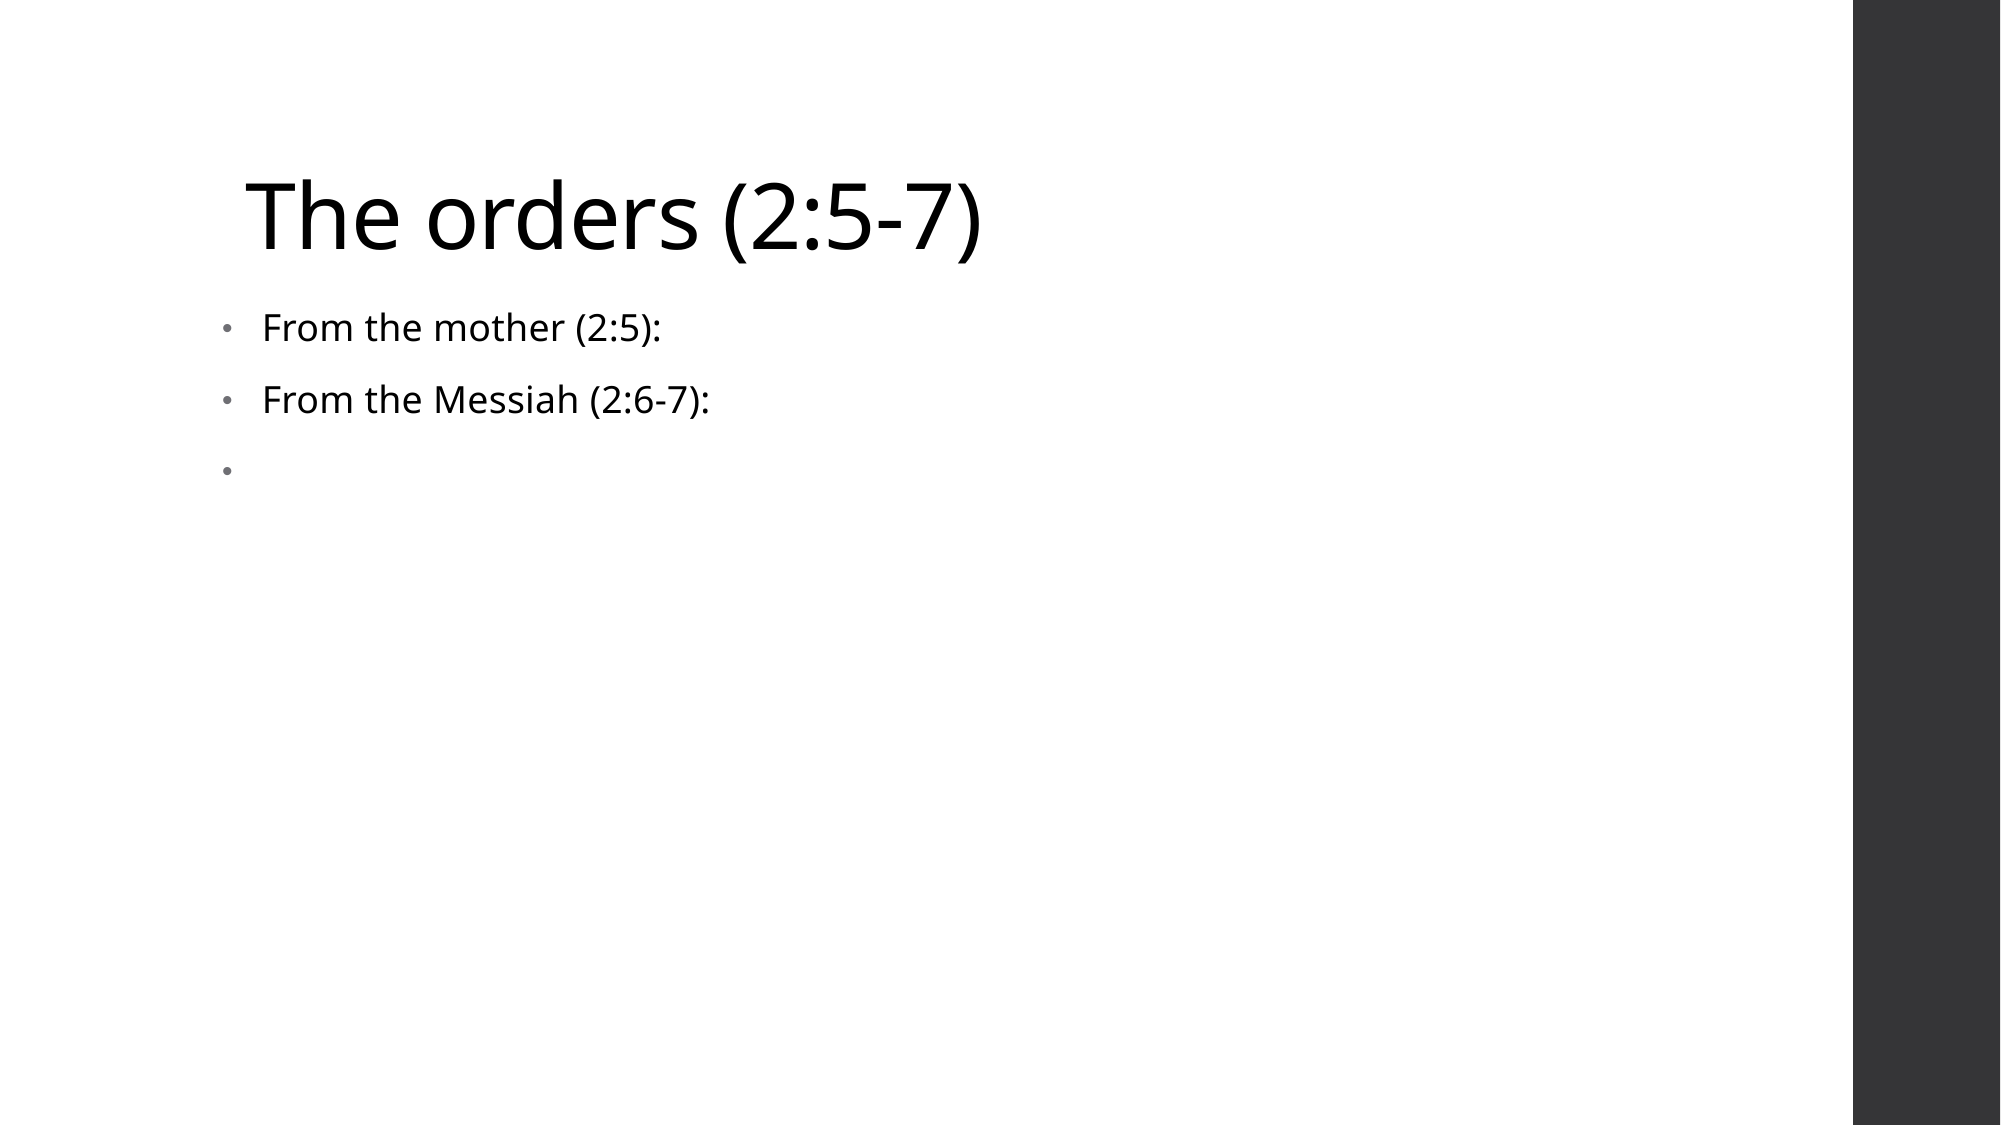

# The orders (2:5-7)
 From the mother (2:5):
 From the Messiah (2:6-7):